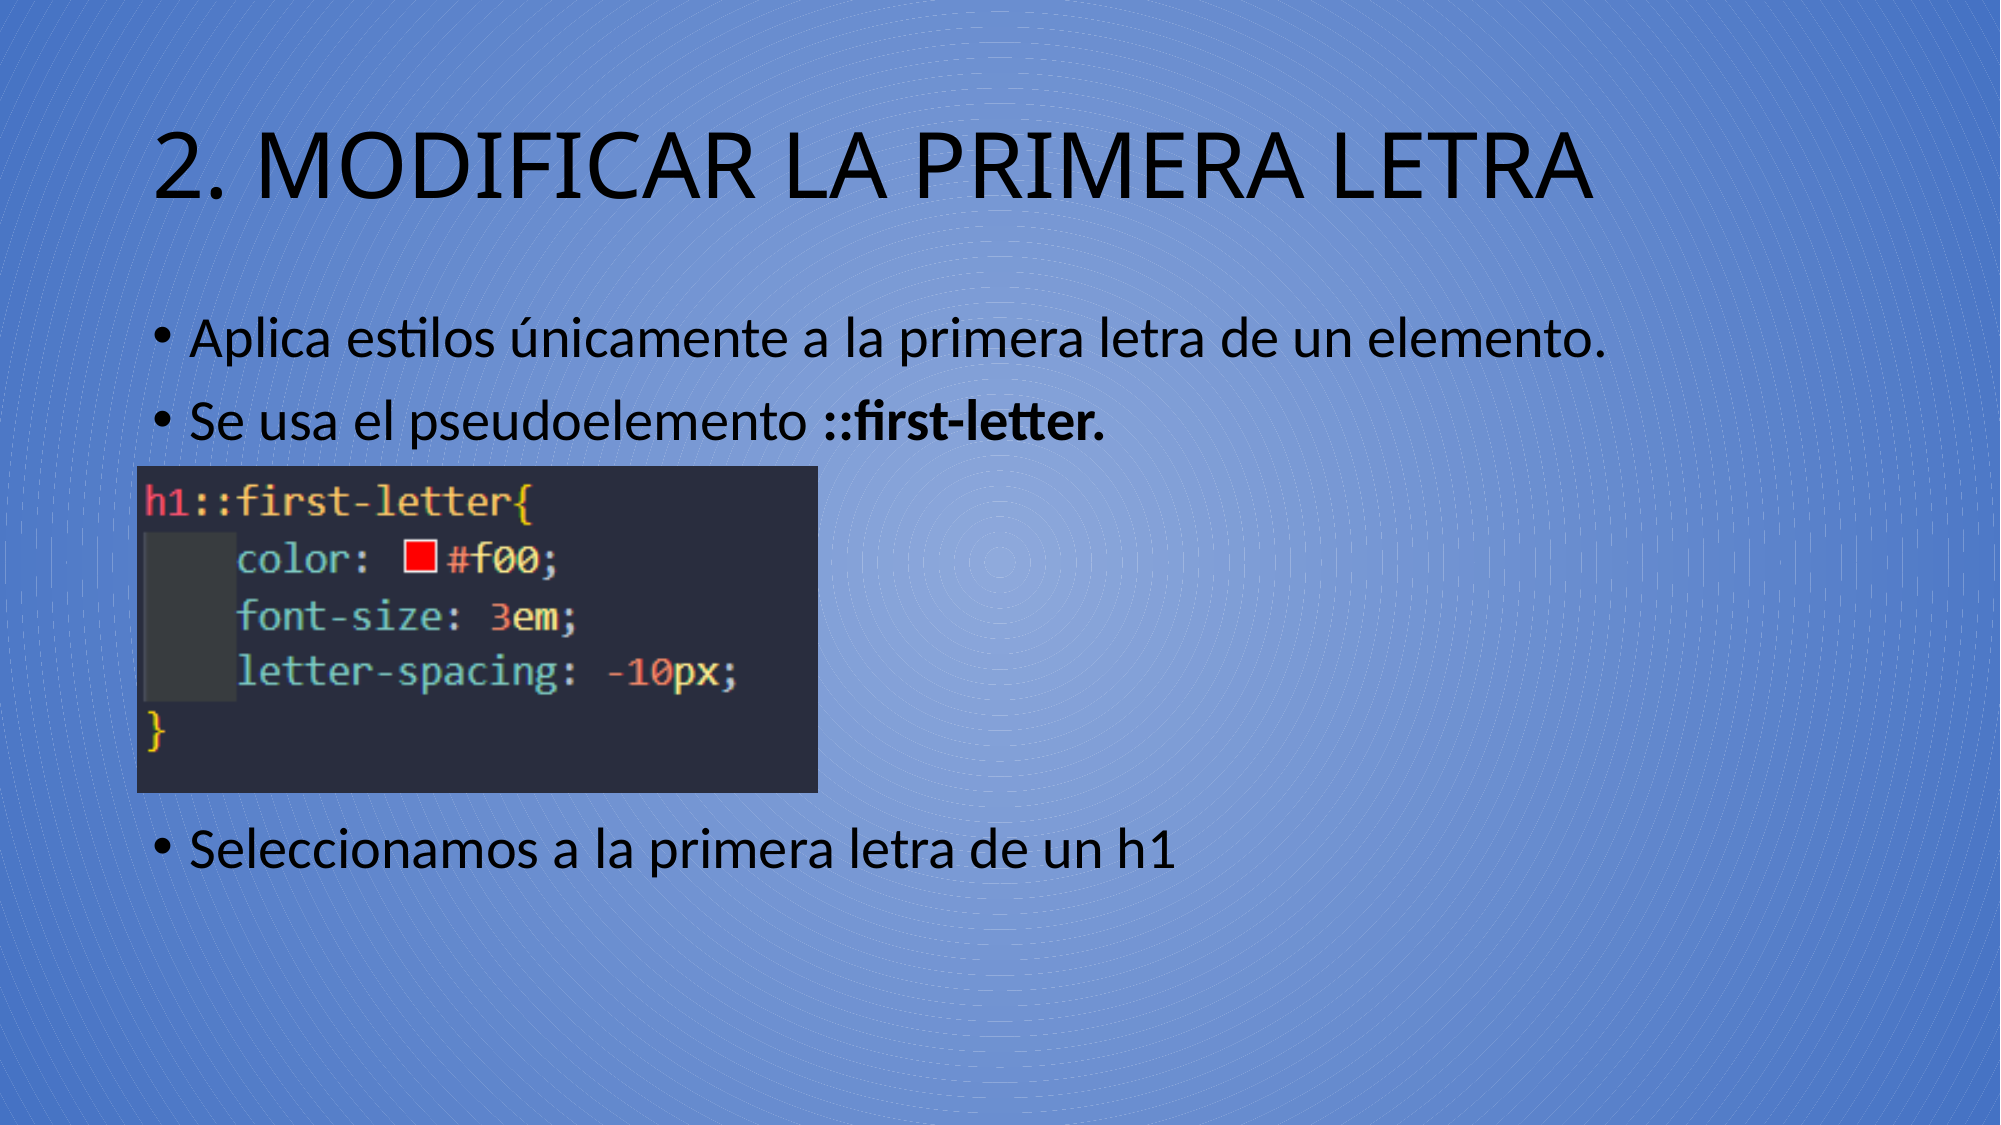

# 2. MODIFICAR LA PRIMERA LETRA
Aplica estilos únicamente a la primera letra de un elemento.
Se usa el pseudoelemento ::first-letter.
Seleccionamos a la primera letra de un h1